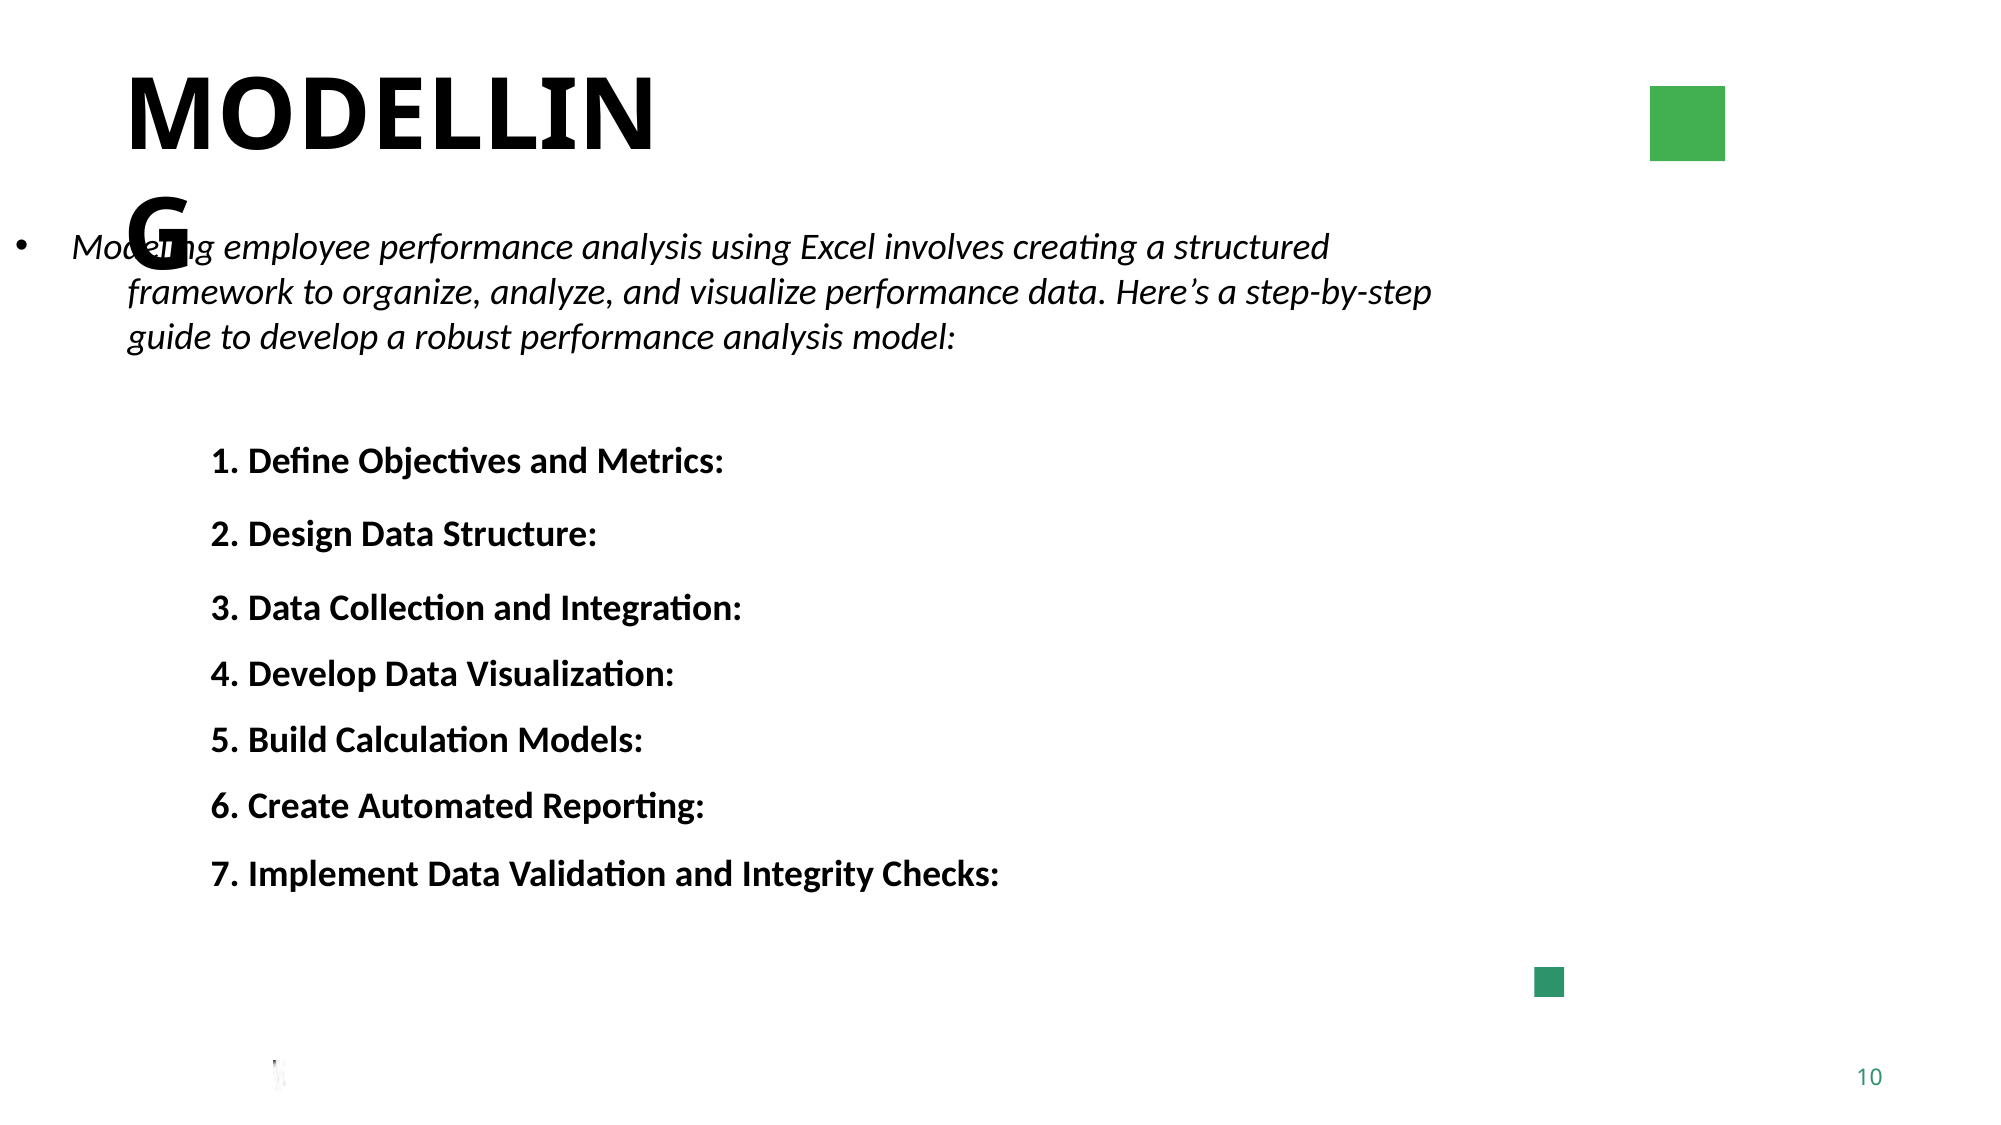

MODELLING
Modeling employee performance analysis using Excel involves creating a structured framework to organize, analyze, and visualize performance data. Here’s a step-by-step guide to develop a robust performance analysis model:
1. Define Objectives and Metrics:
2. Design Data Structure:
3. Data Collection and Integration:
4. Develop Data Visualization:
5. Build Calculation Models:
6. Create Automated Reporting:
7. Implement Data Validation and Integrity Checks: